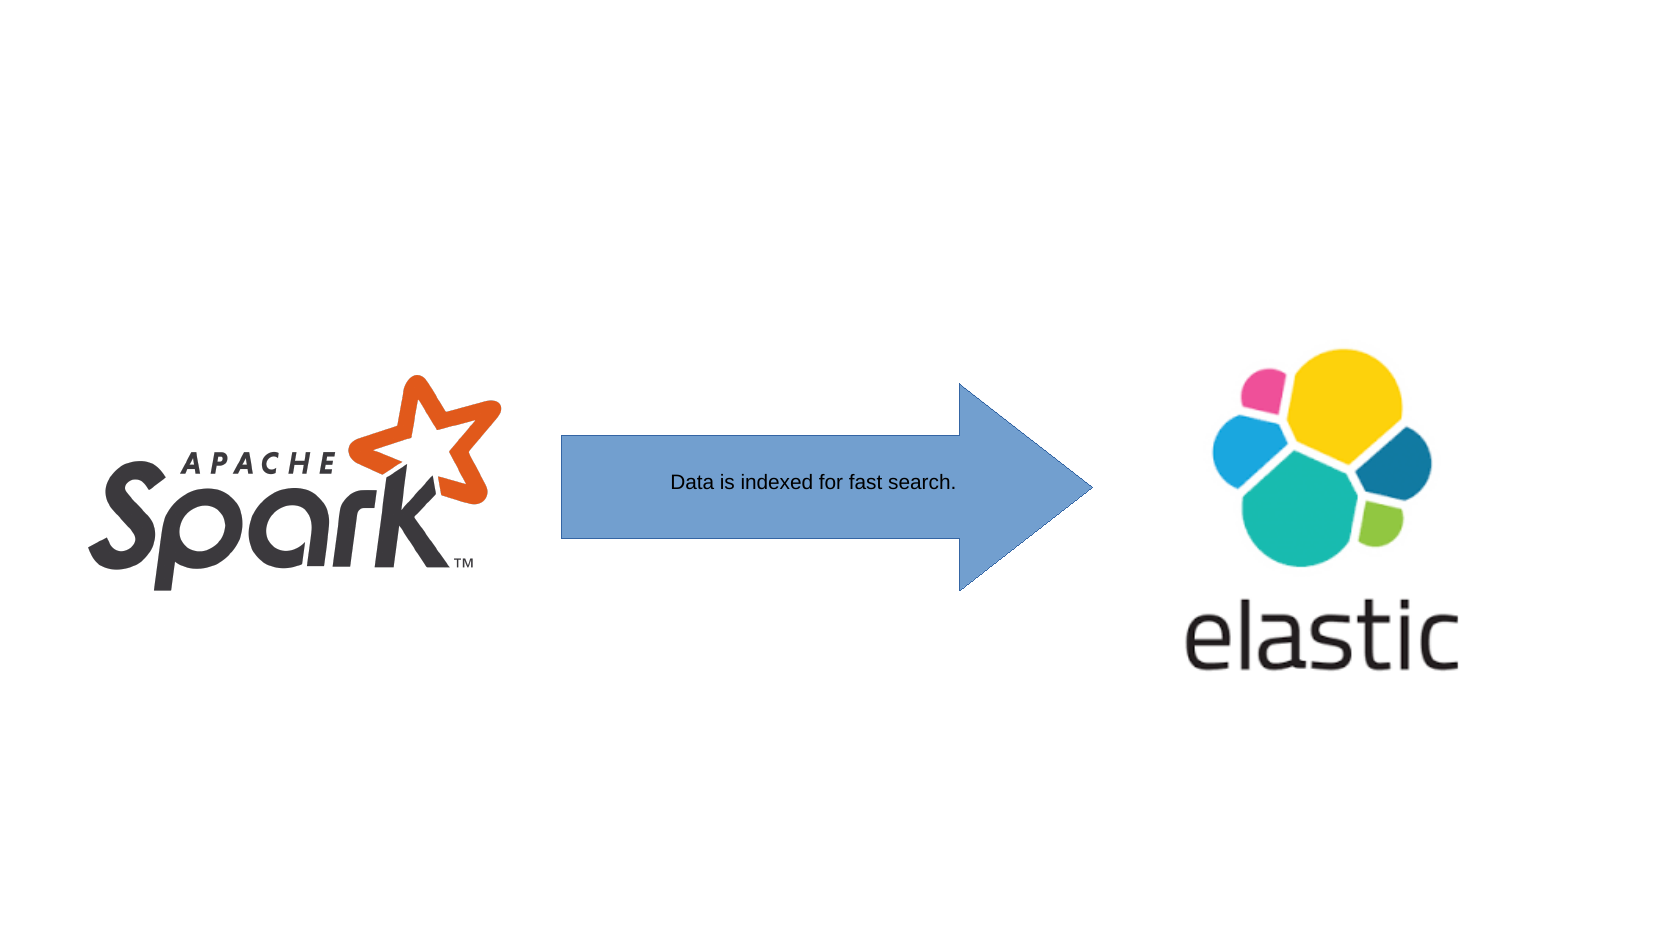

#
Data is indexed for fast search.